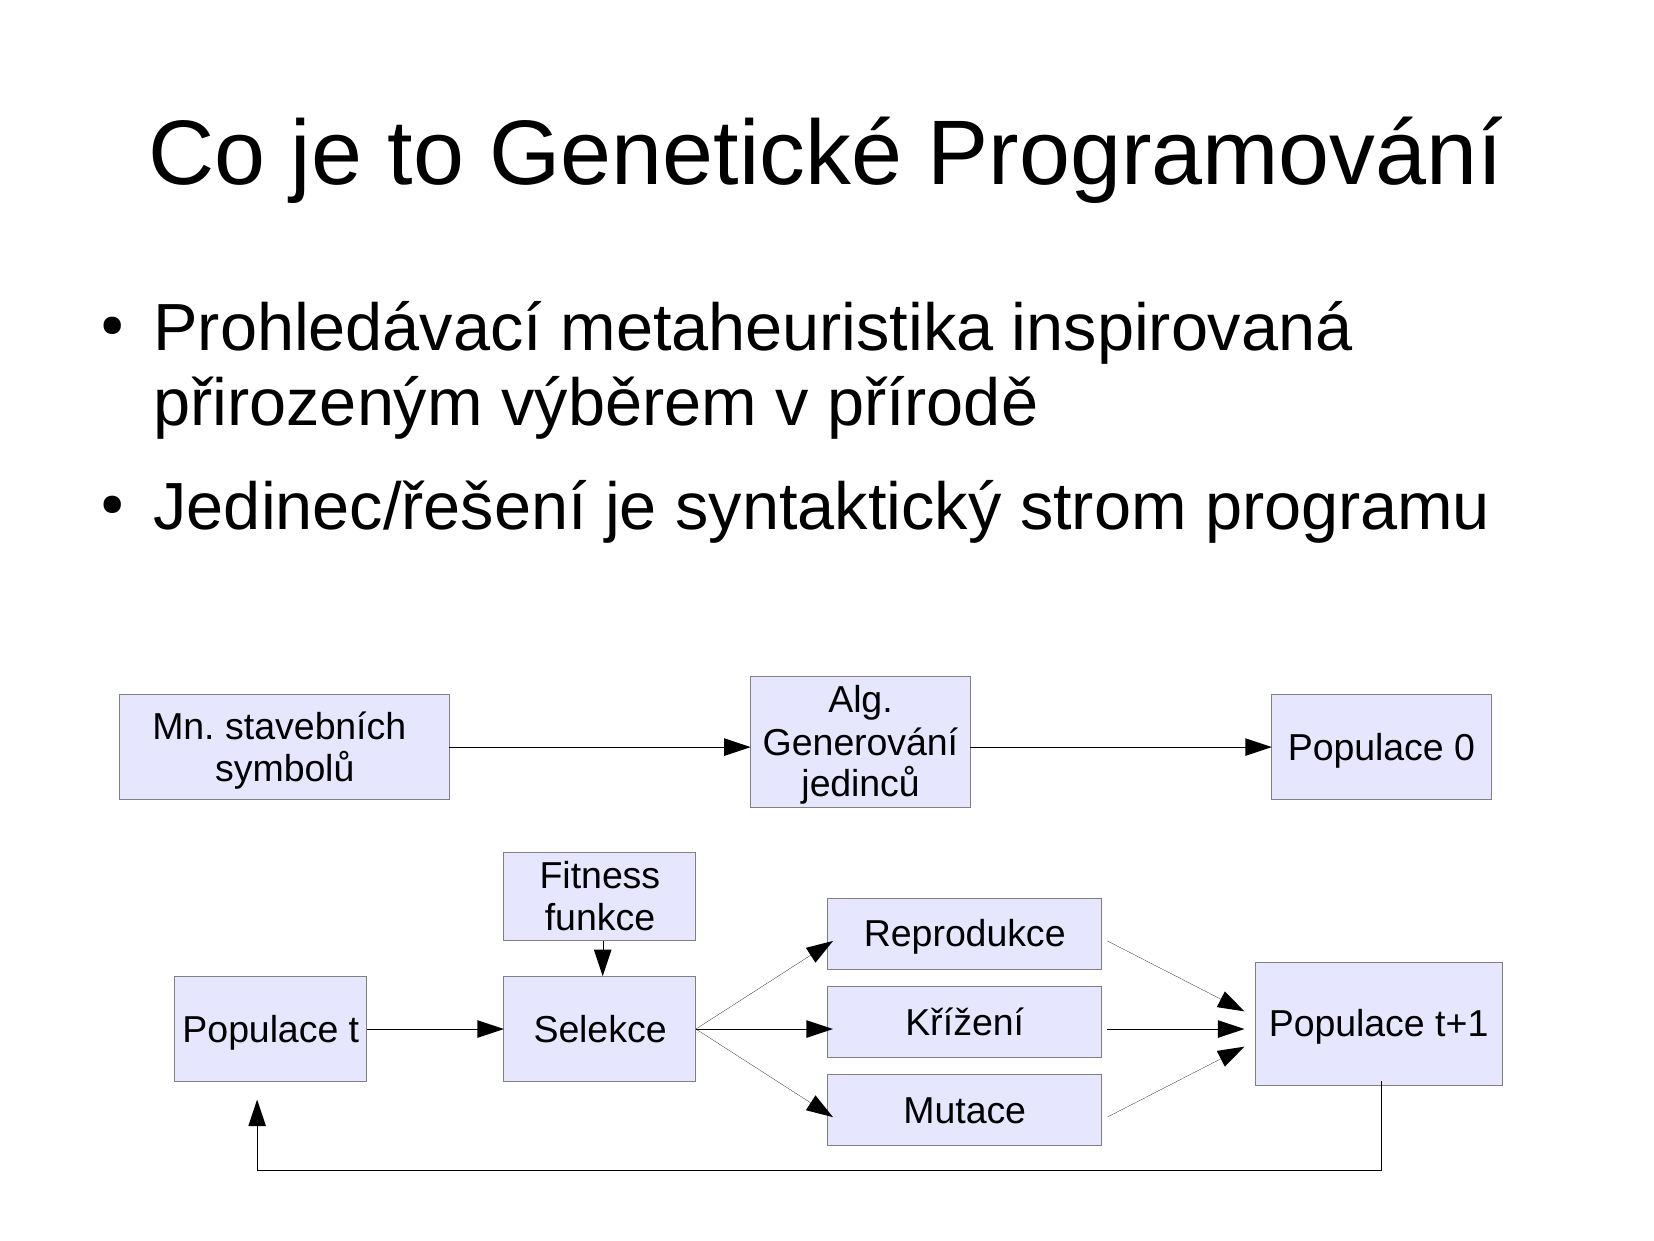

# Co je to Genetické Programování
Prohledávací metaheuristika inspirovaná přirozeným výběrem v přírodě
Jedinec/řešení je syntaktický strom programu
Alg.
Generování
jedinců
Mn. stavebních
symbolů
Populace 0
Fitness
funkce
Reprodukce
Populace t+1
Populace t
Selekce
Křížení
Mutace